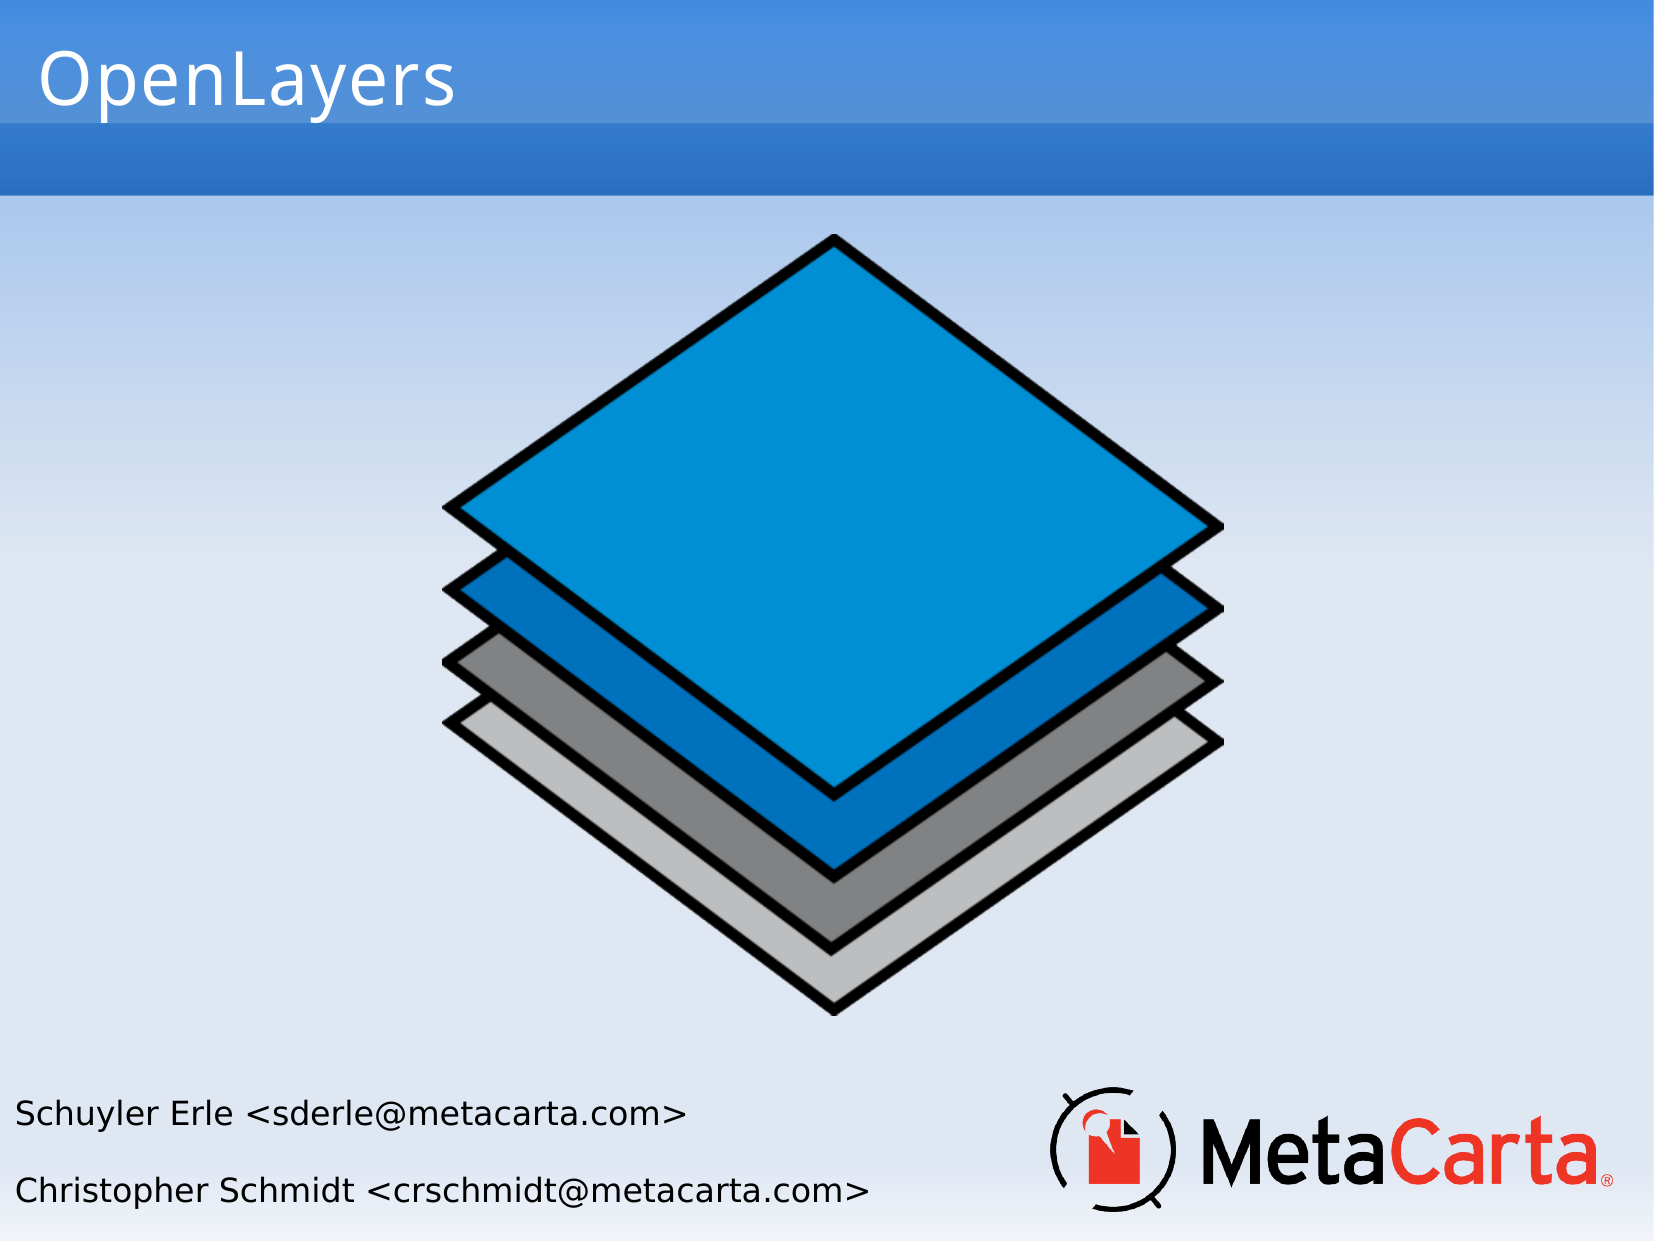

OpenLayers
#
Schuyler Erle <sderle@metacarta.com>
Christopher Schmidt <crschmidt@metacarta.com>